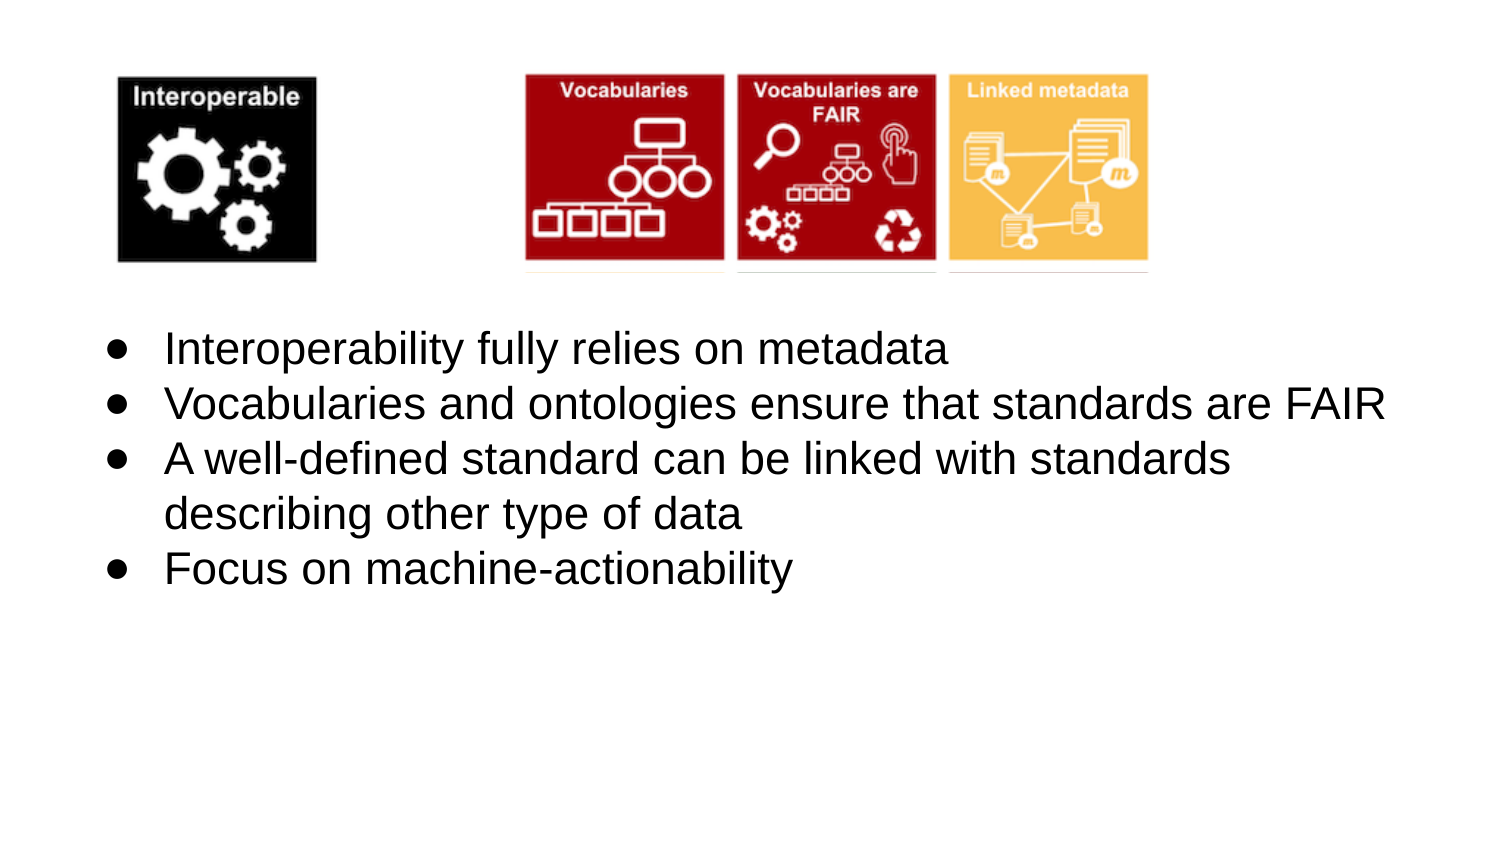

Interoperability fully relies on metadata
Vocabularies and ontologies ensure that standards are FAIR
A well-defined standard can be linked with standards describing other type of data
Focus on machine-actionability